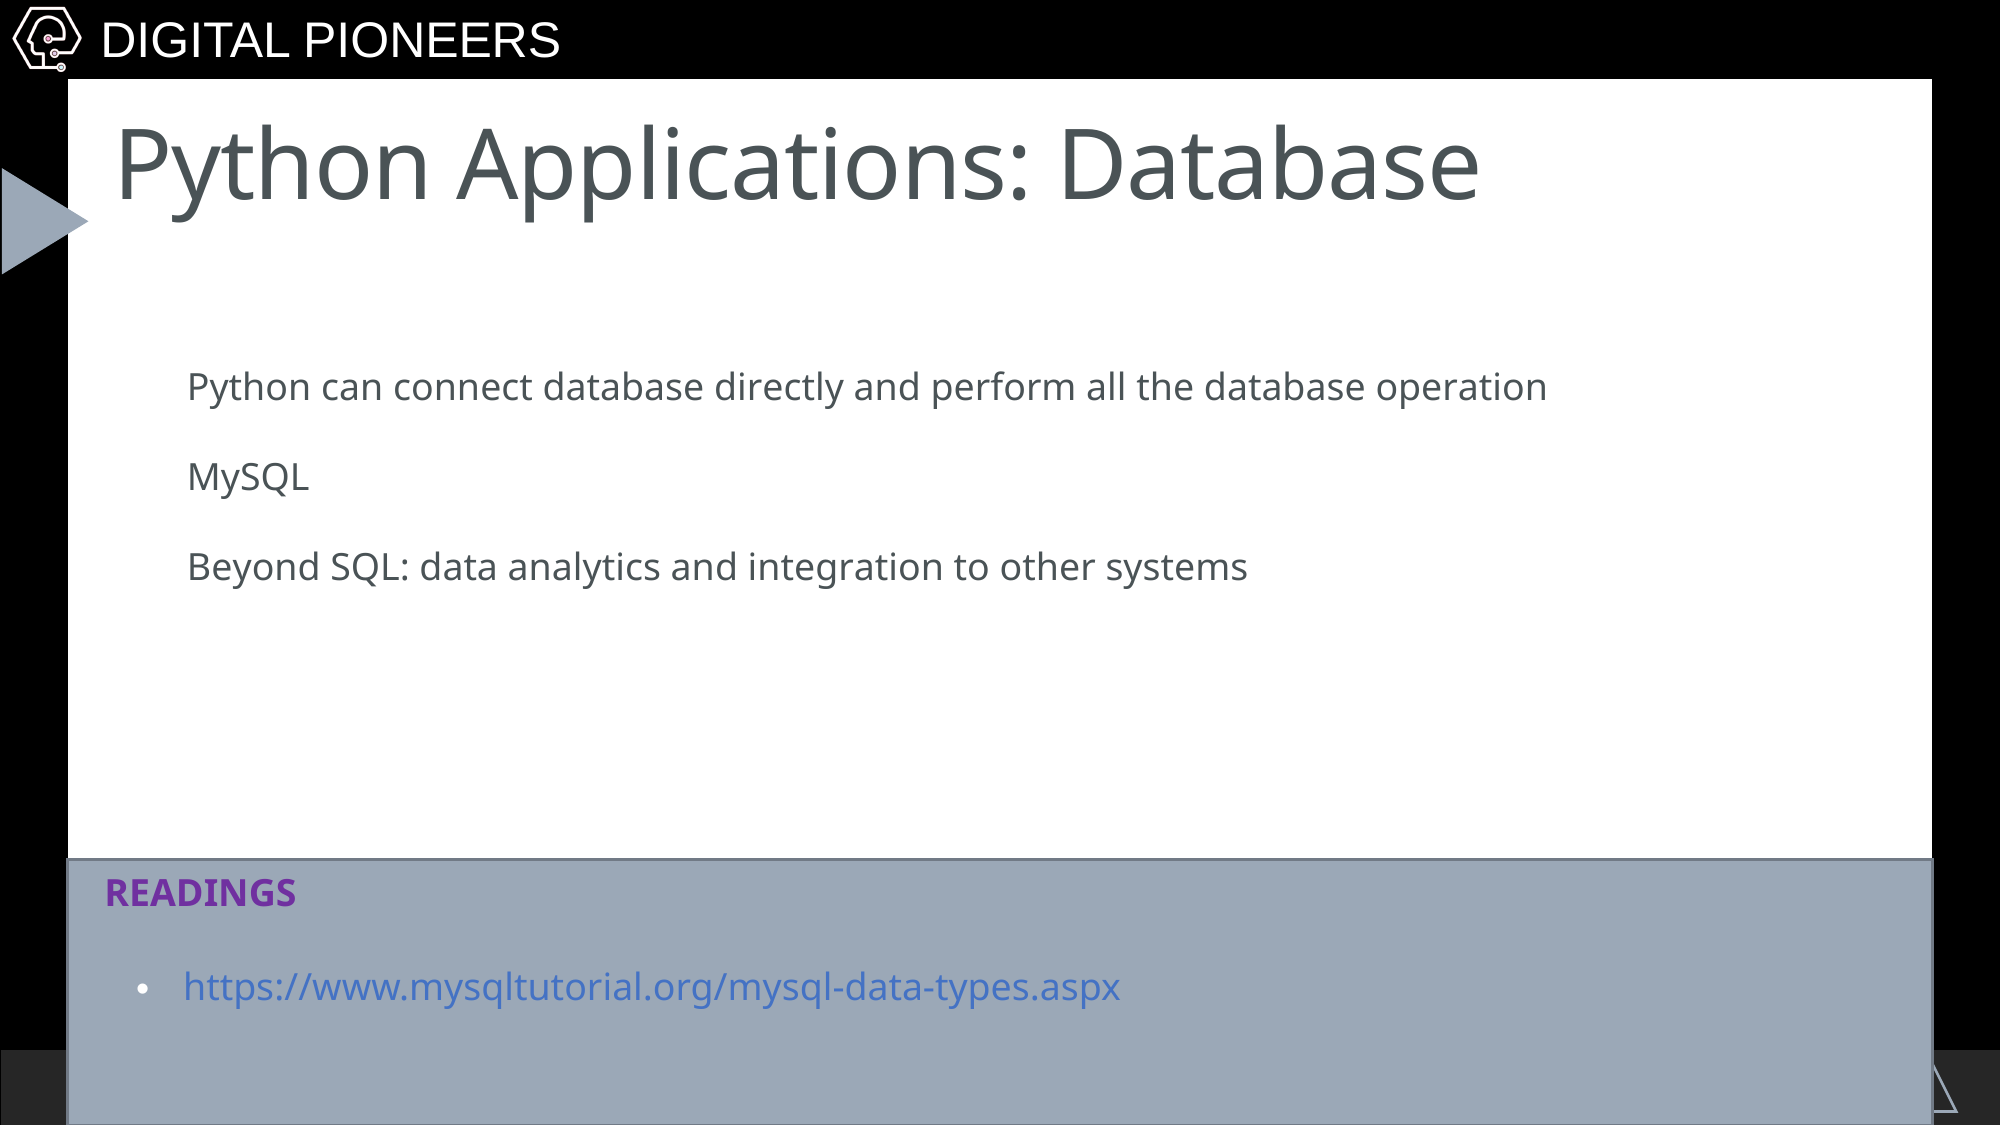

DIGITAL PIONEERS
# Python Applications: Database
Python can connect database directly and perform all the database operation
MySQL
Beyond SQL: data analytics and integration to other systems
READINGS
https://www.mysqltutorial.org/mysql-data-types.aspx